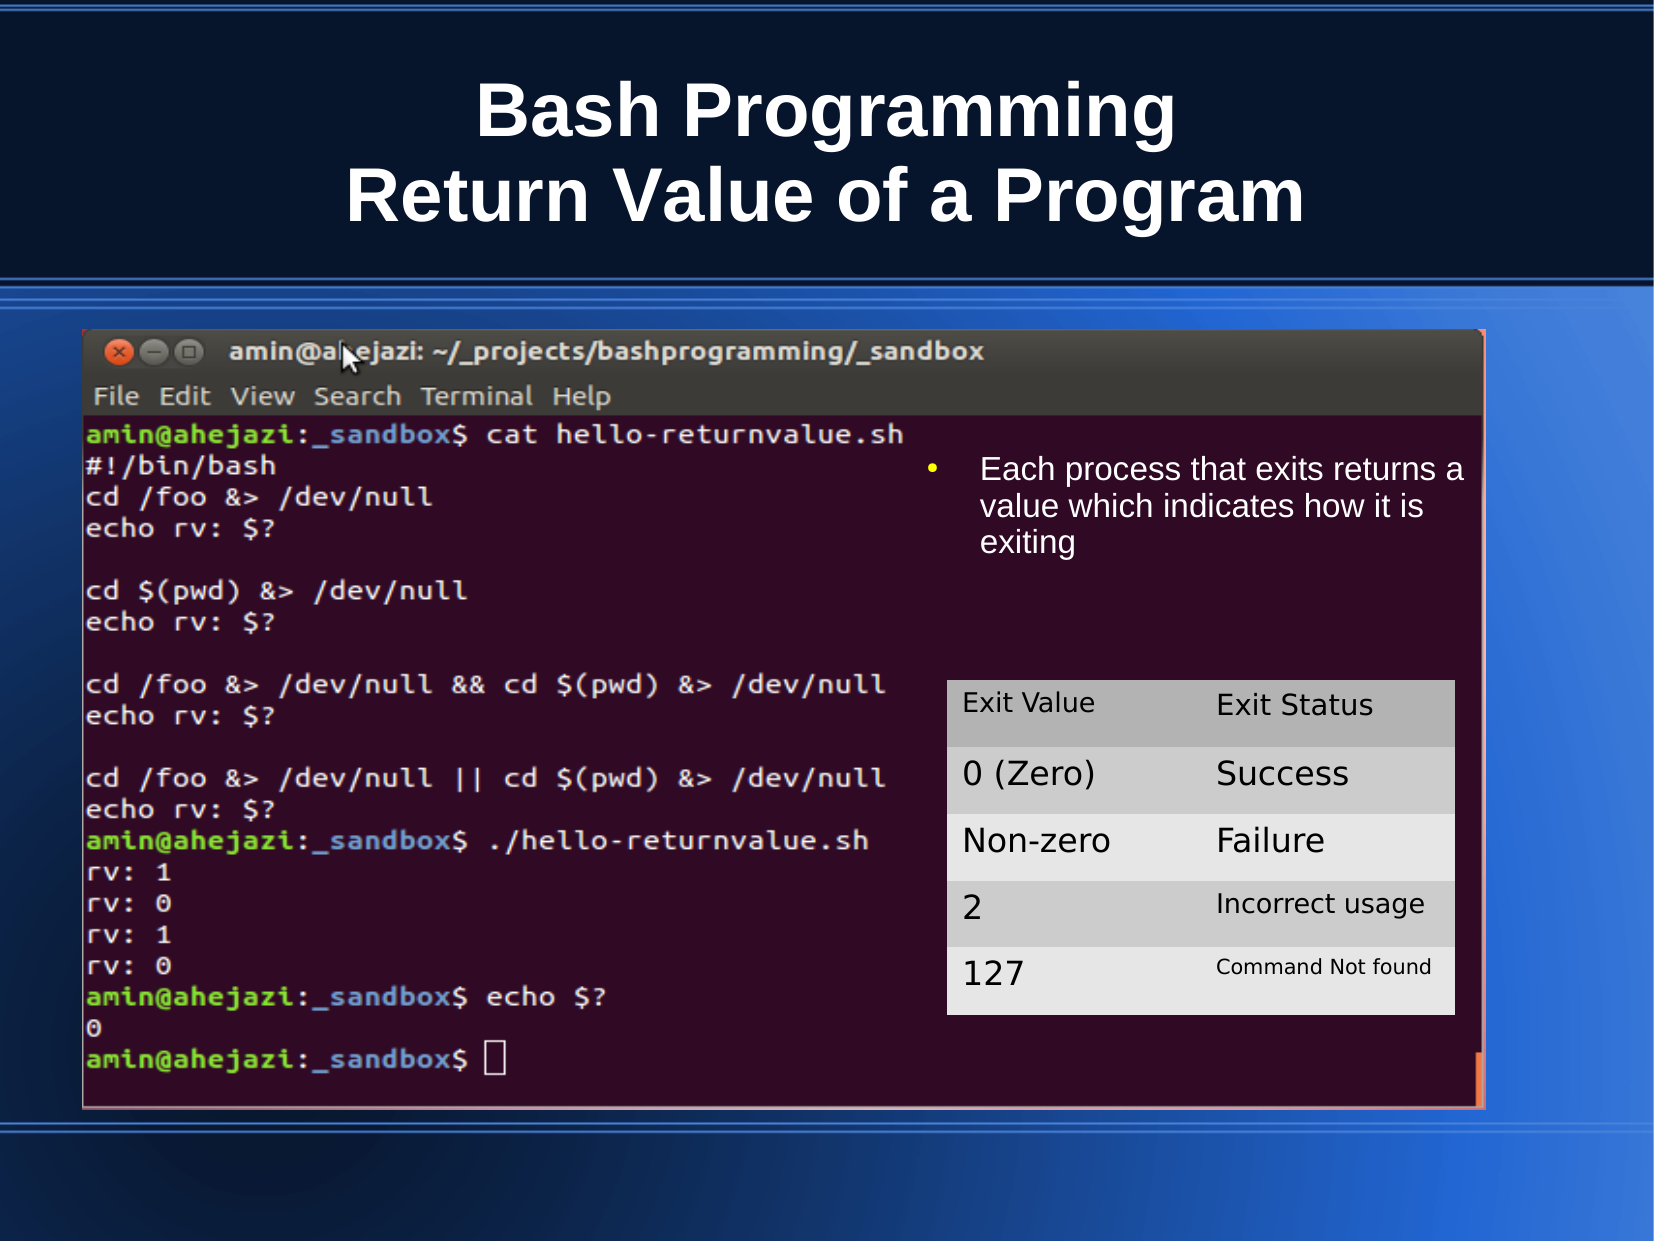

# Bash Programming Return Value of a Program
Each process that exits returns a value which indicates how it is exiting
| Exit Value | Exit Status |
| --- | --- |
| 0 (Zero) | Success |
| Non-zero | Failure |
| 2 | Incorrect usage |
| 127 | Command Not found |